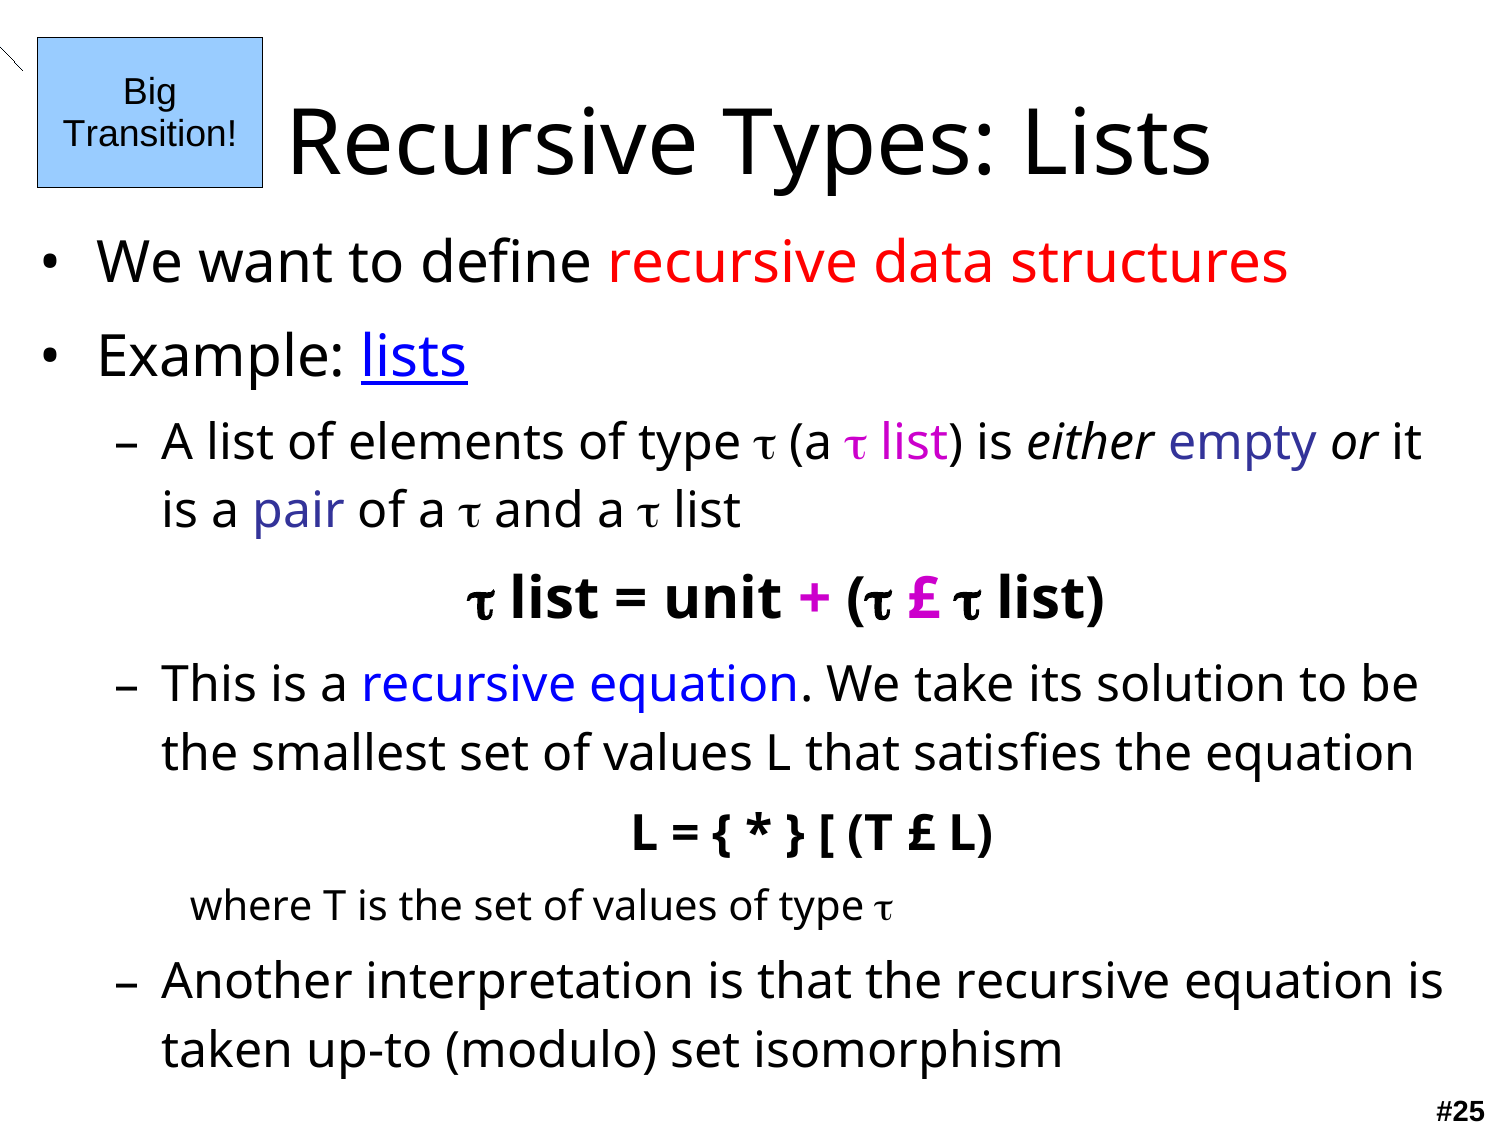

Big Transition!
# Recursive Types: Lists
We want to define recursive data structures
Example: lists
A list of elements of type  (a  list) is either empty or it is a pair of a  and a  list
 list = unit + ( £  list)
This is a recursive equation. We take its solution to be the smallest set of values L that satisfies the equation
L = { * } [ (T £ L)
where T is the set of values of type 
Another interpretation is that the recursive equation is taken up-to (modulo) set isomorphism
25